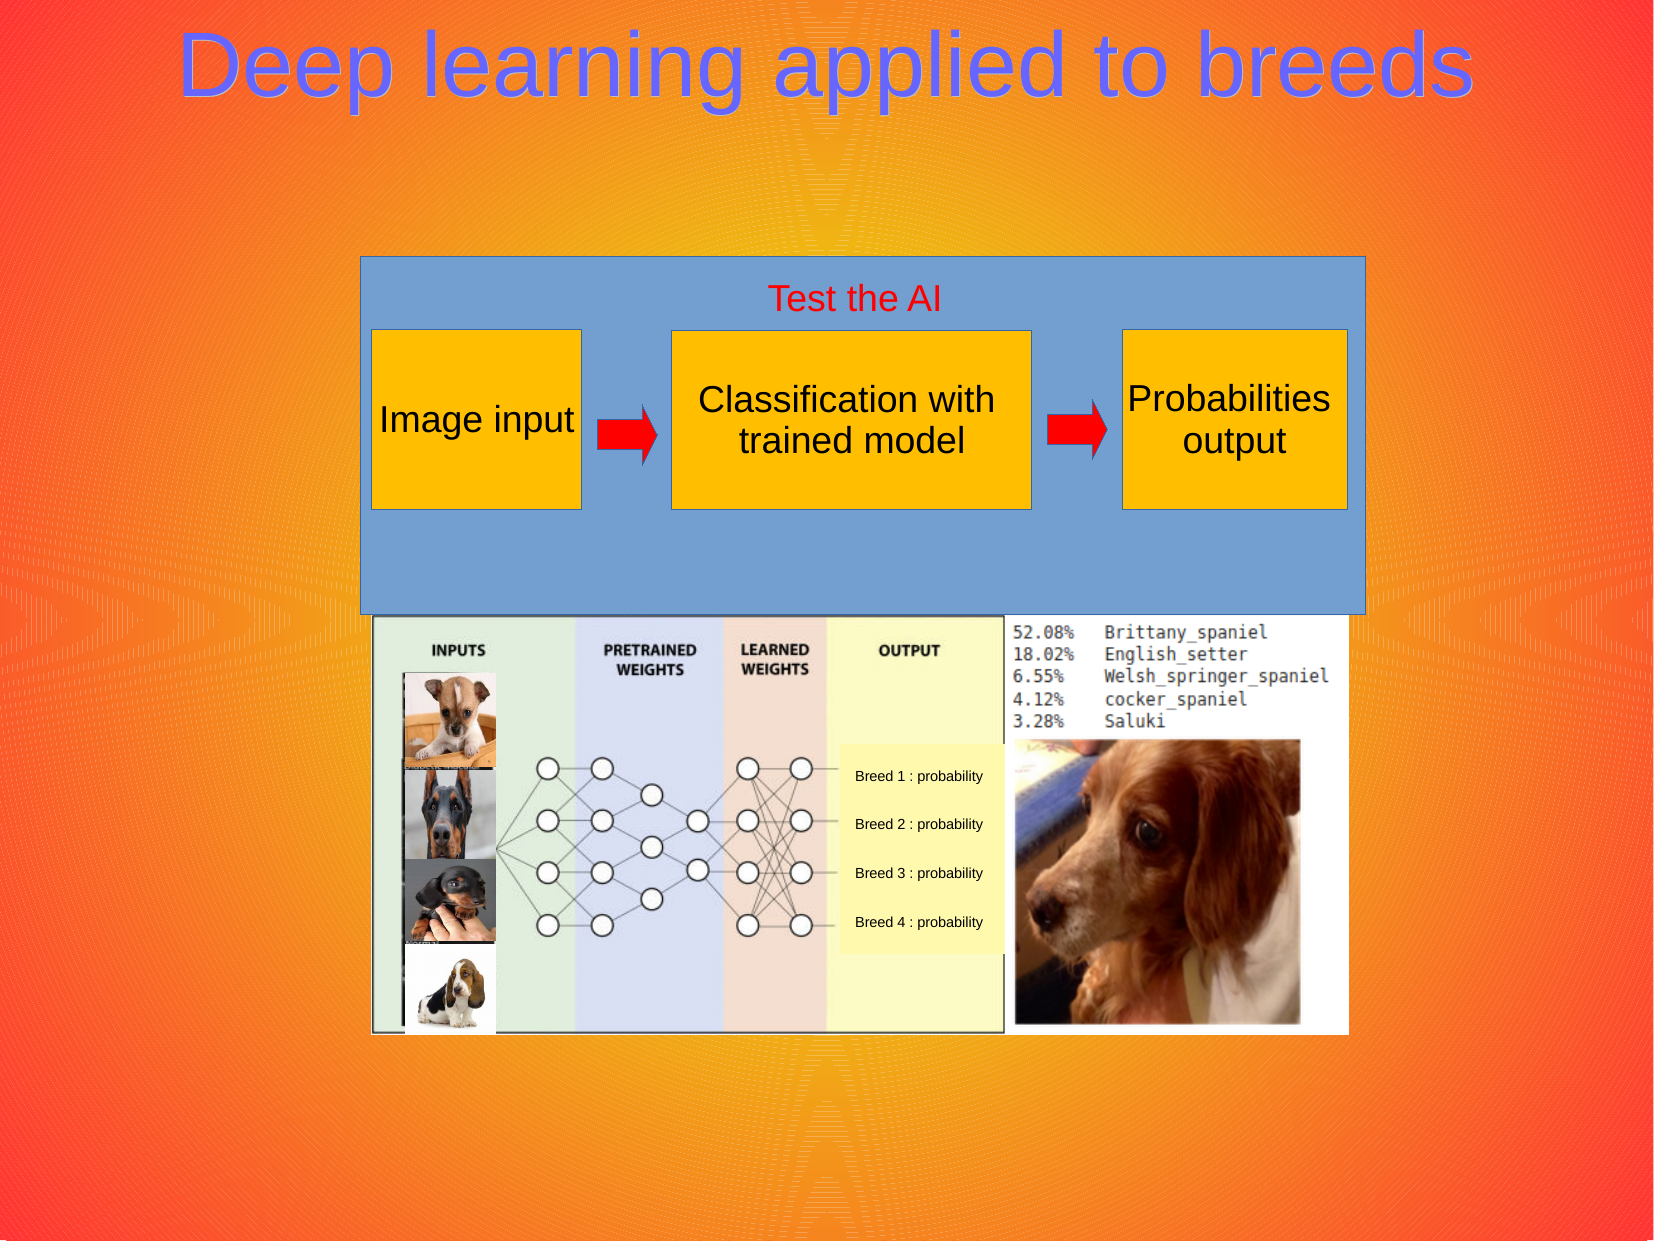

# Deep learning applied to breeds
Test the AI
Image input
Probabilities
output
Classification with
trained model
1000 catégories
Breed 1 : probability
Breed 2 : probability
Breed 3 : probability
Breed 4 : probability